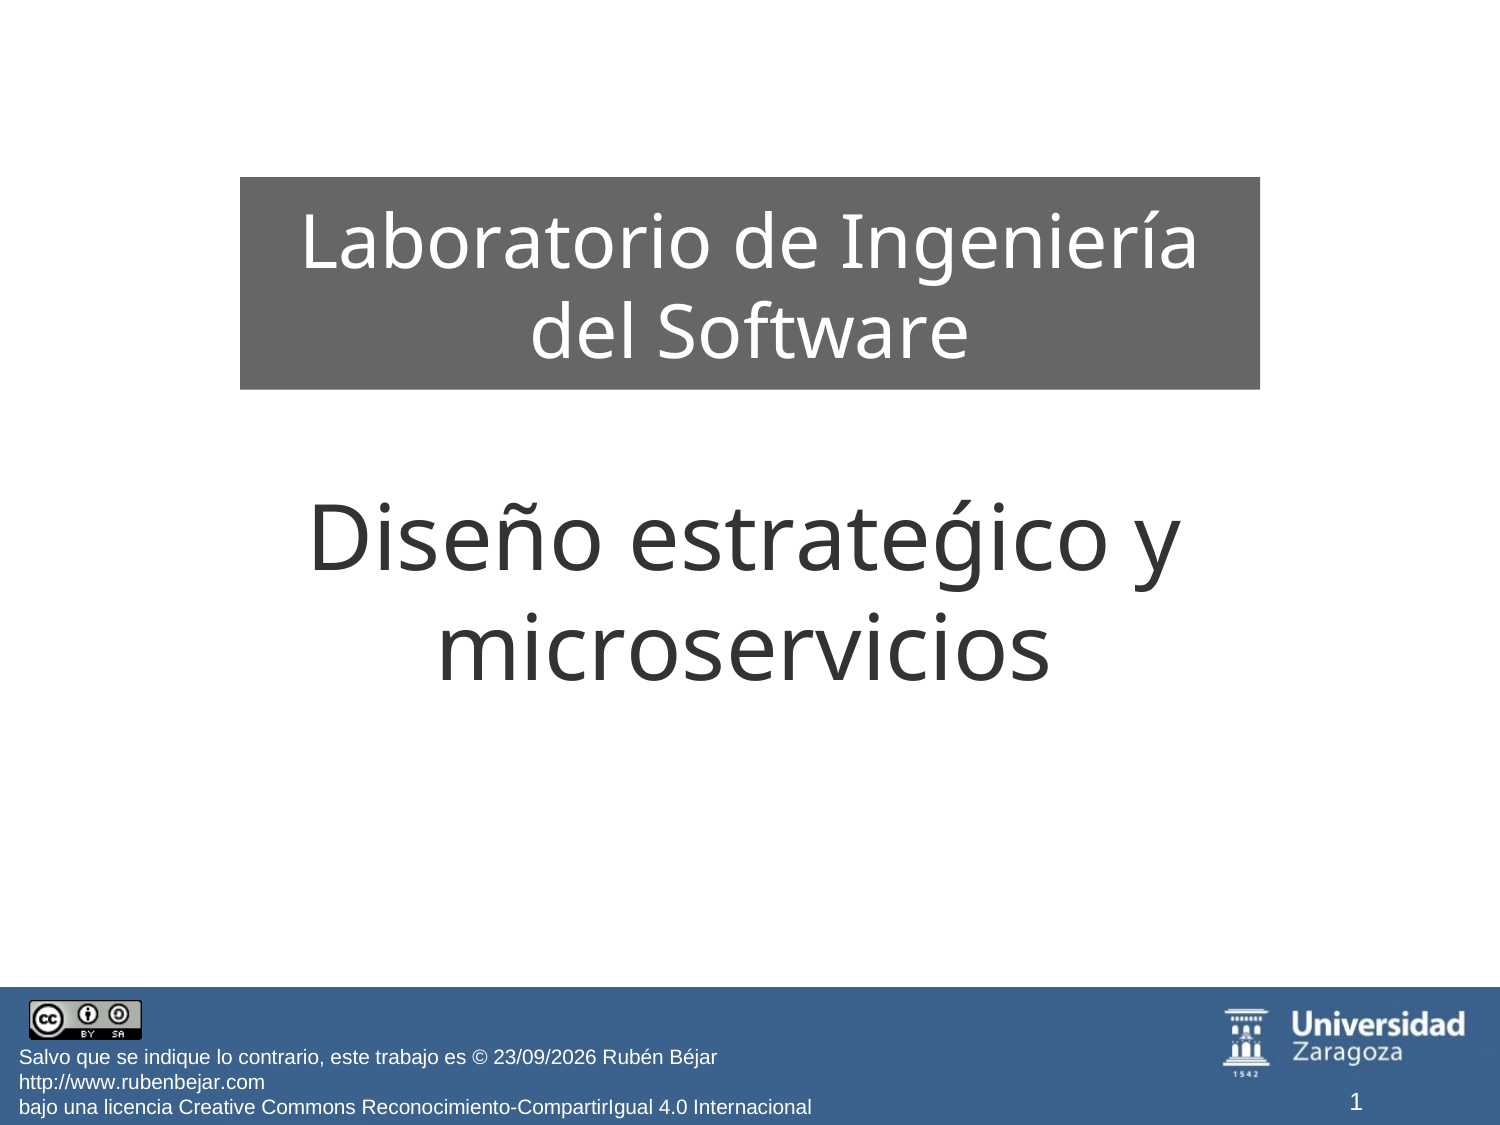

Laboratorio de Ingeniería del Software
Diseño estrateǵico y microservicios